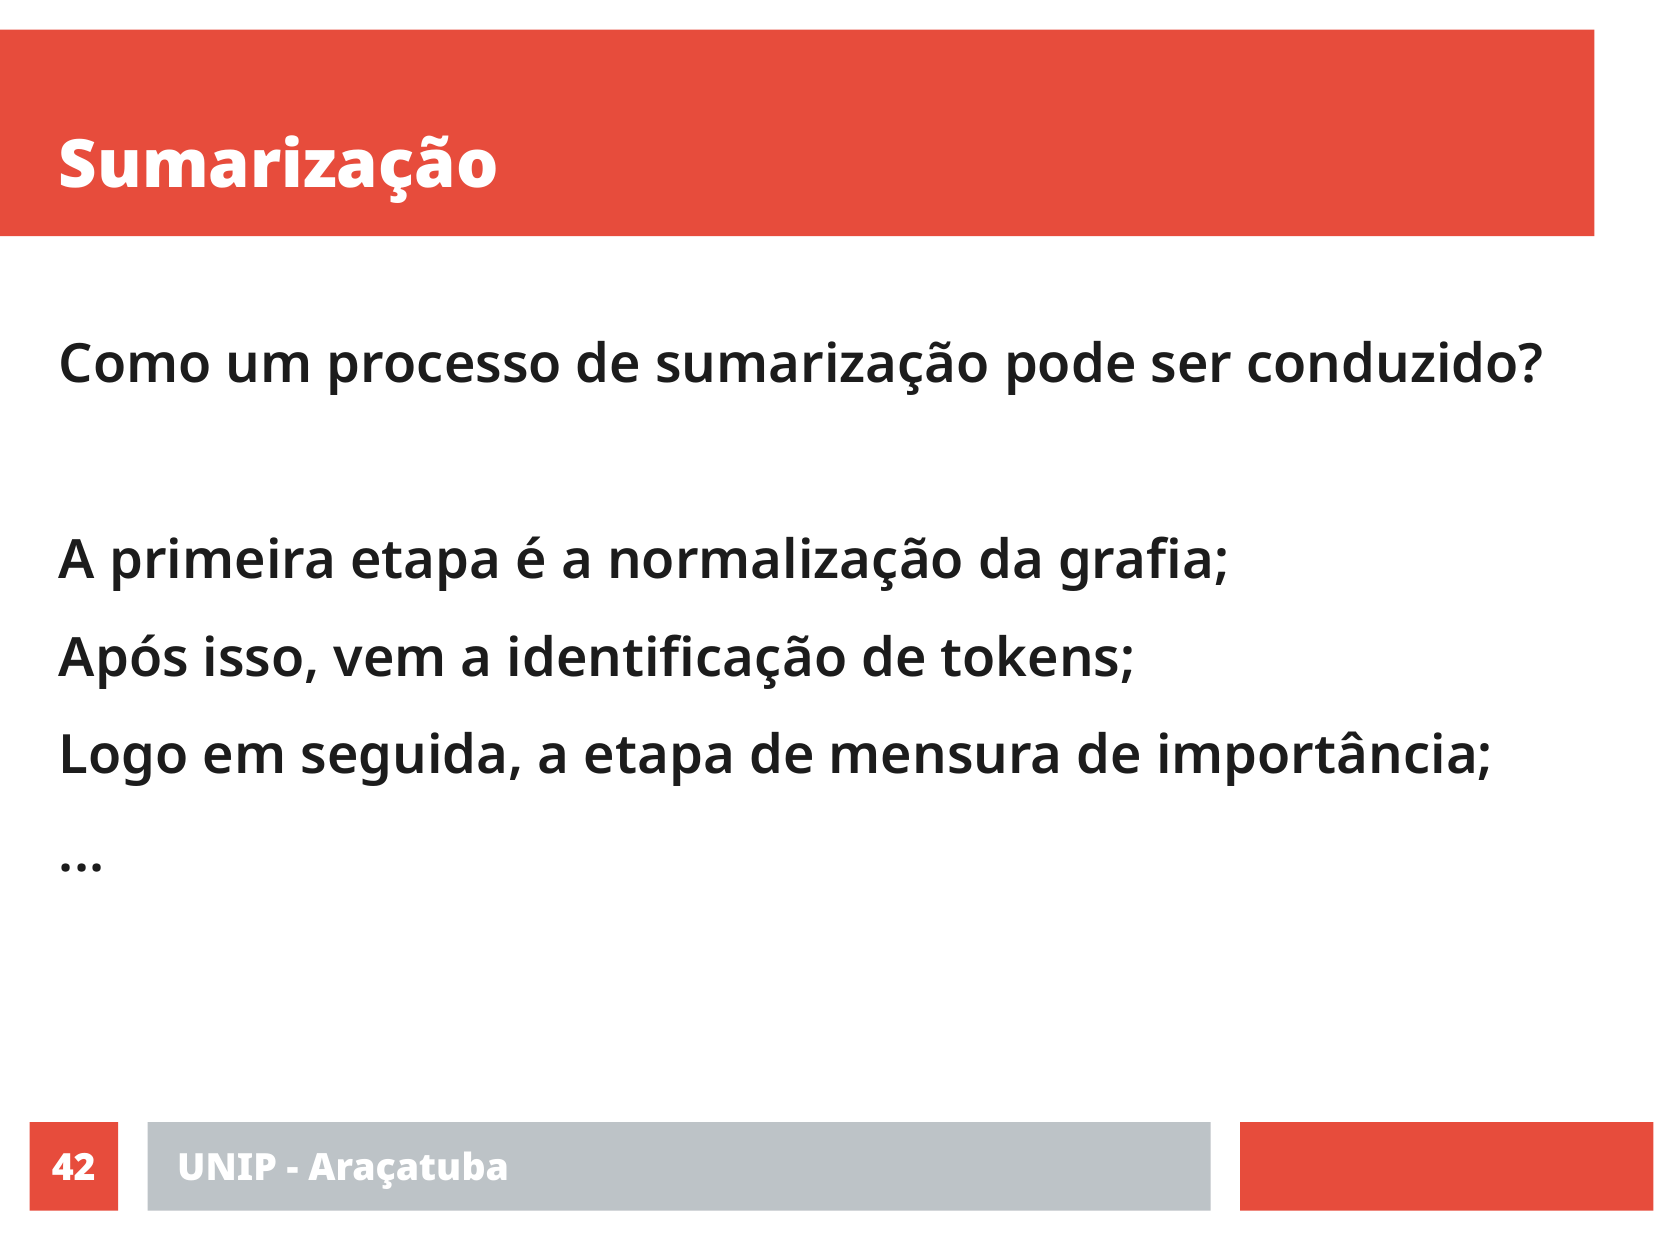

# Sumarização
Como um processo de sumarização pode ser conduzido?
A primeira etapa é a normalização da grafia;
Após isso, vem a identificação de tokens;
Logo em seguida, a etapa de mensura de importância;
...
42
UNIP - Araçatuba